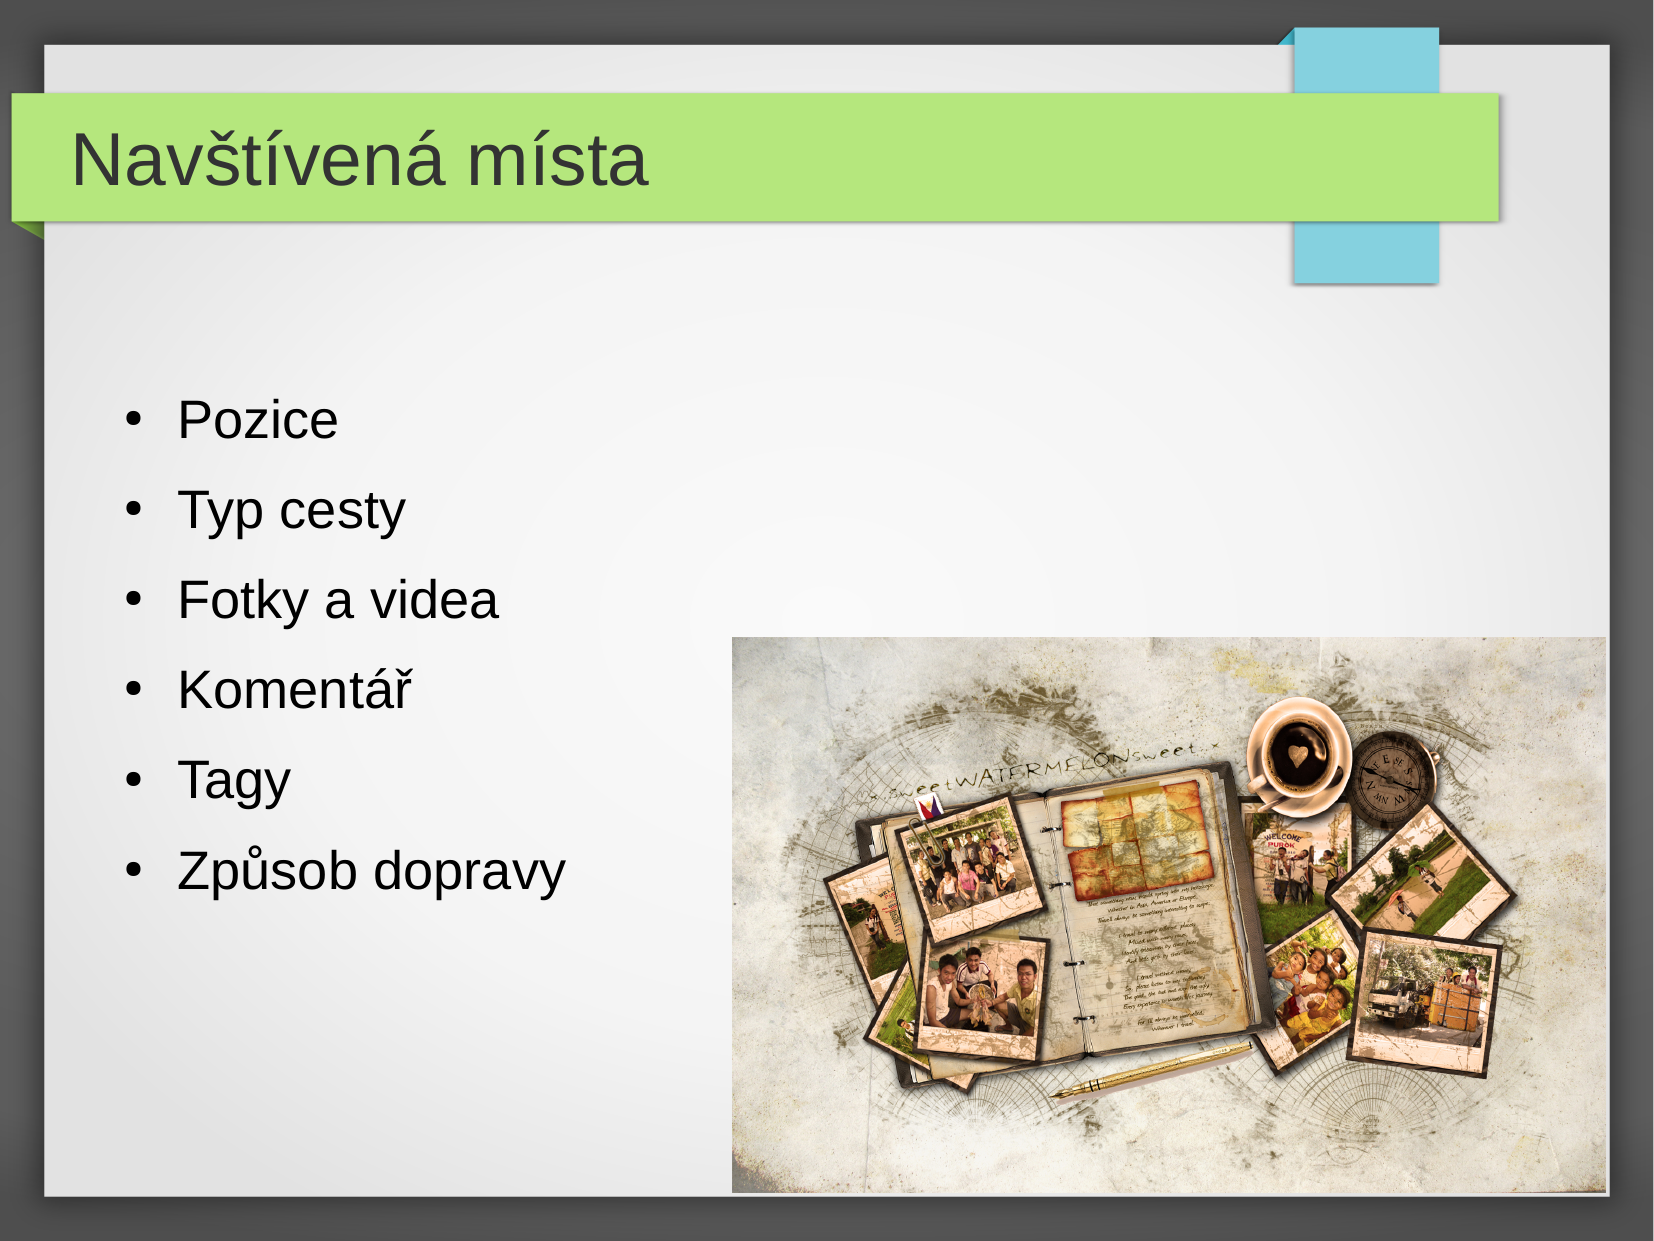

# Navštívená místa
Pozice
Typ cesty
Fotky a videa
Komentář
Tagy
Způsob dopravy